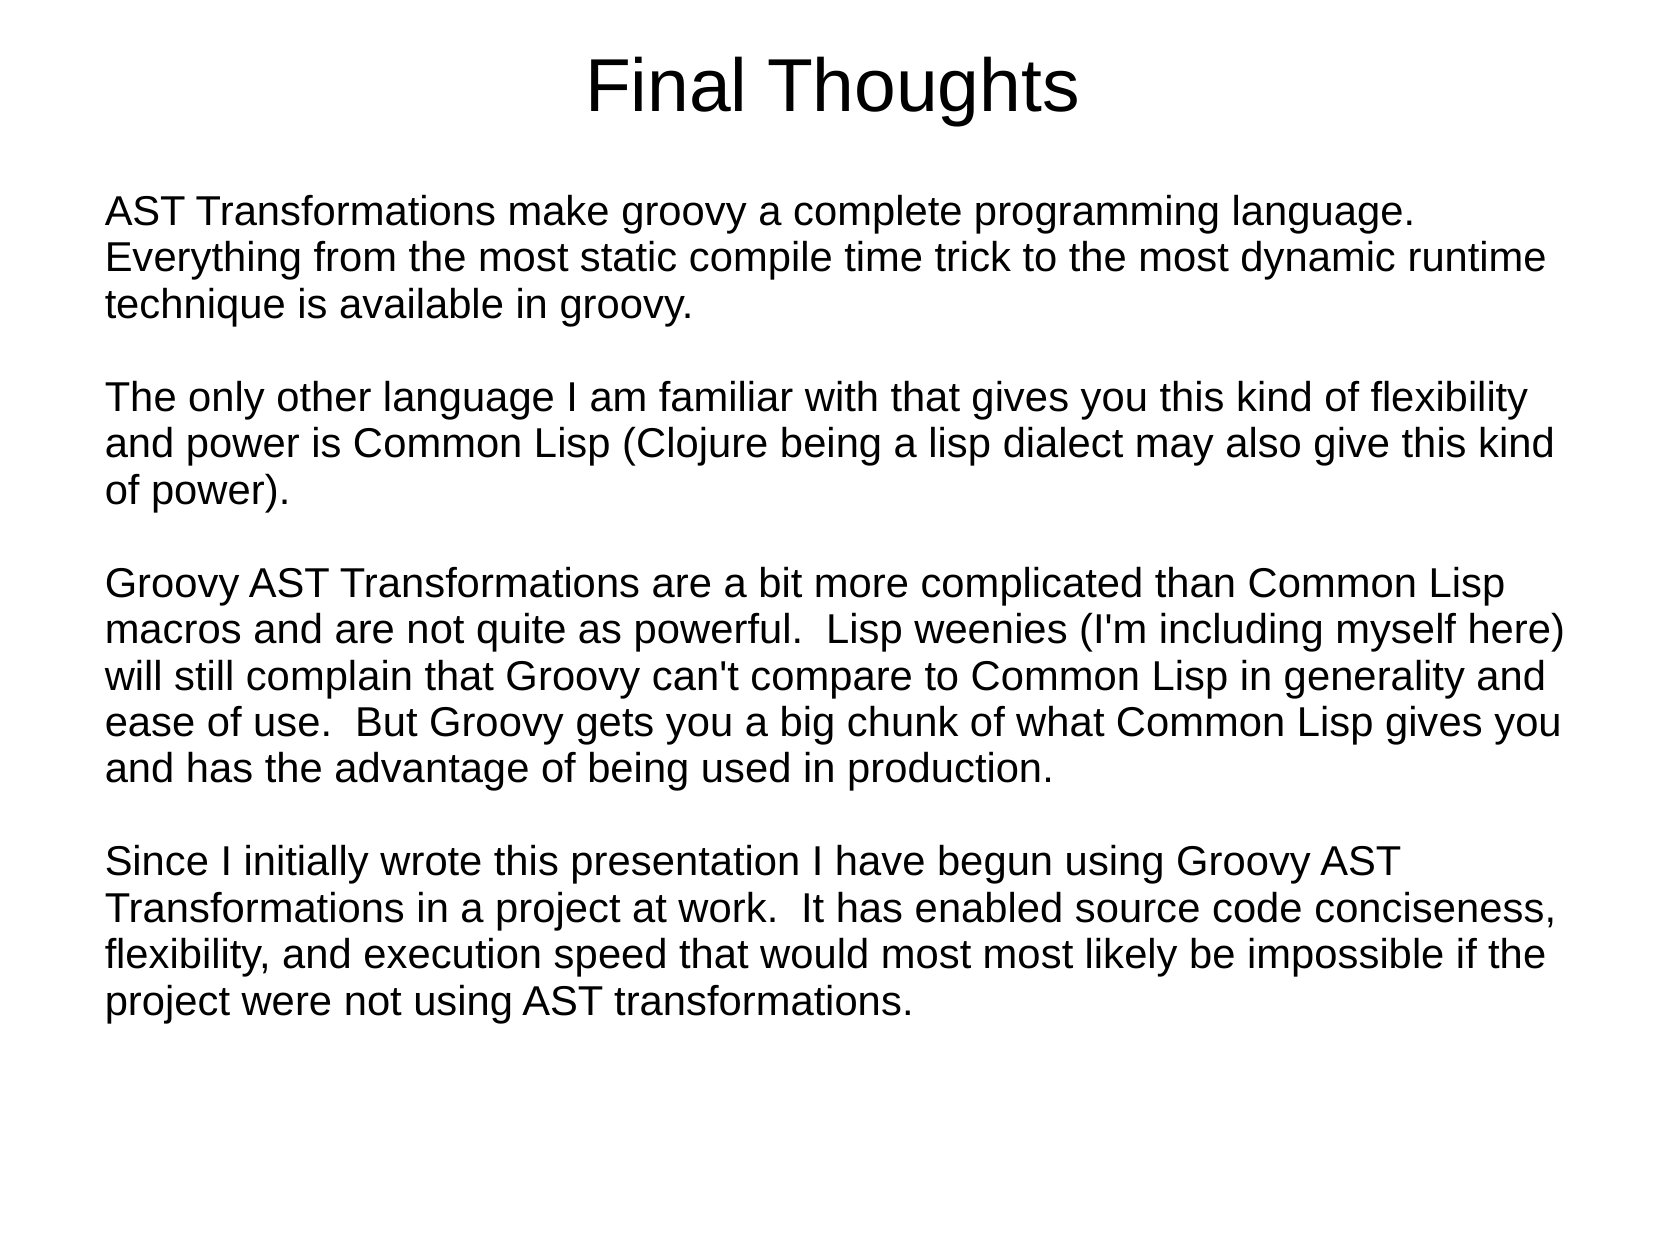

Final Thoughts
AST Transformations make groovy a complete programming language. Everything from the most static compile time trick to the most dynamic runtime technique is available in groovy.
The only other language I am familiar with that gives you this kind of flexibility and power is Common Lisp (Clojure being a lisp dialect may also give this kind of power).
Groovy AST Transformations are a bit more complicated than Common Lisp macros and are not quite as powerful. Lisp weenies (I'm including myself here) will still complain that Groovy can't compare to Common Lisp in generality and ease of use. But Groovy gets you a big chunk of what Common Lisp gives you and has the advantage of being used in production.
Since I initially wrote this presentation I have begun using Groovy AST Transformations in a project at work. It has enabled source code conciseness, flexibility, and execution speed that would most most likely be impossible if the project were not using AST transformations.